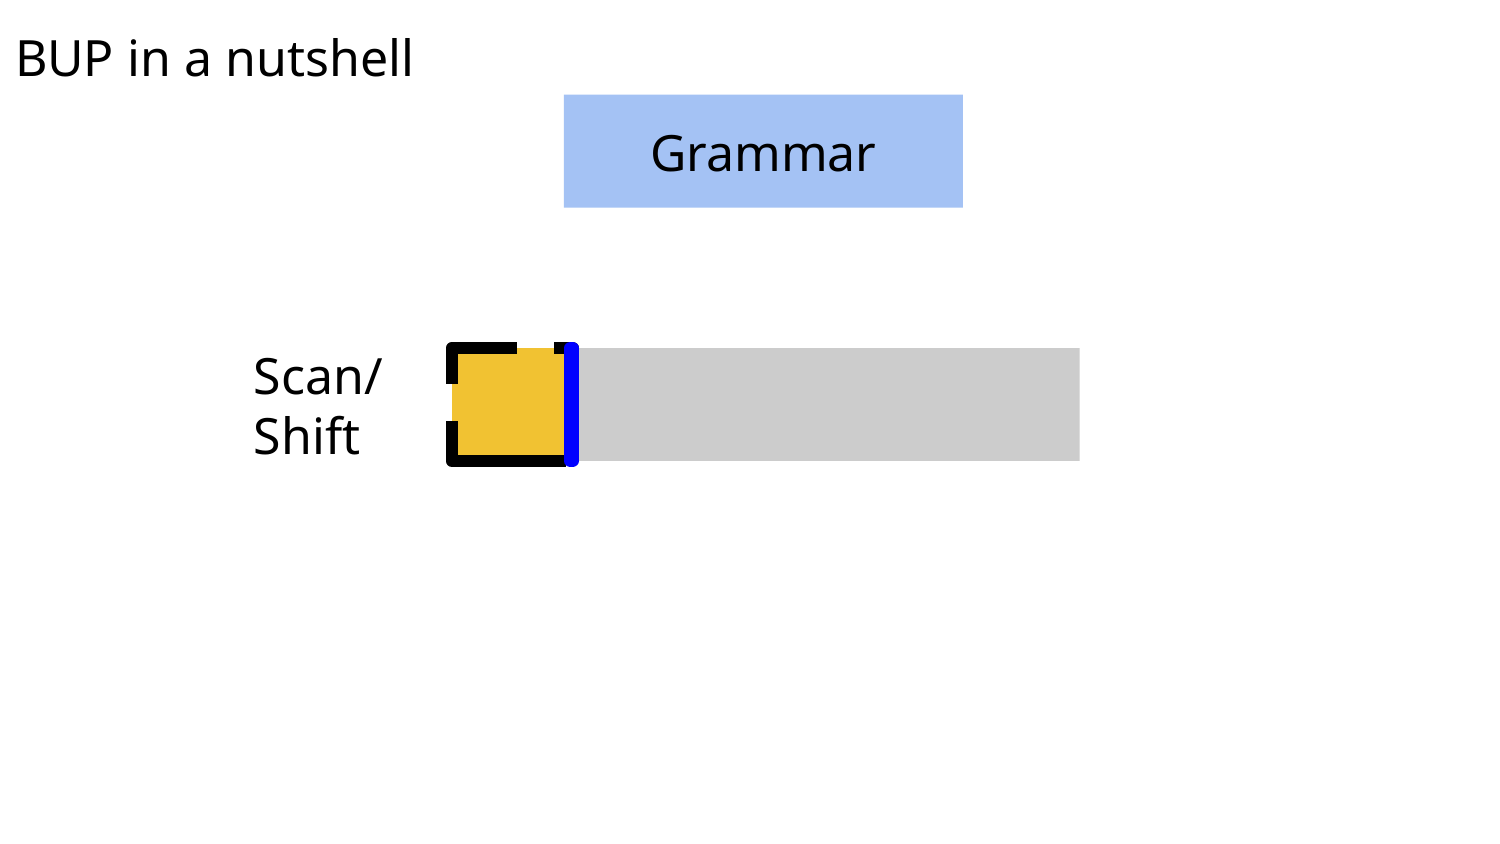

BUP in a nutshell
Grammar
Scan/
Shift